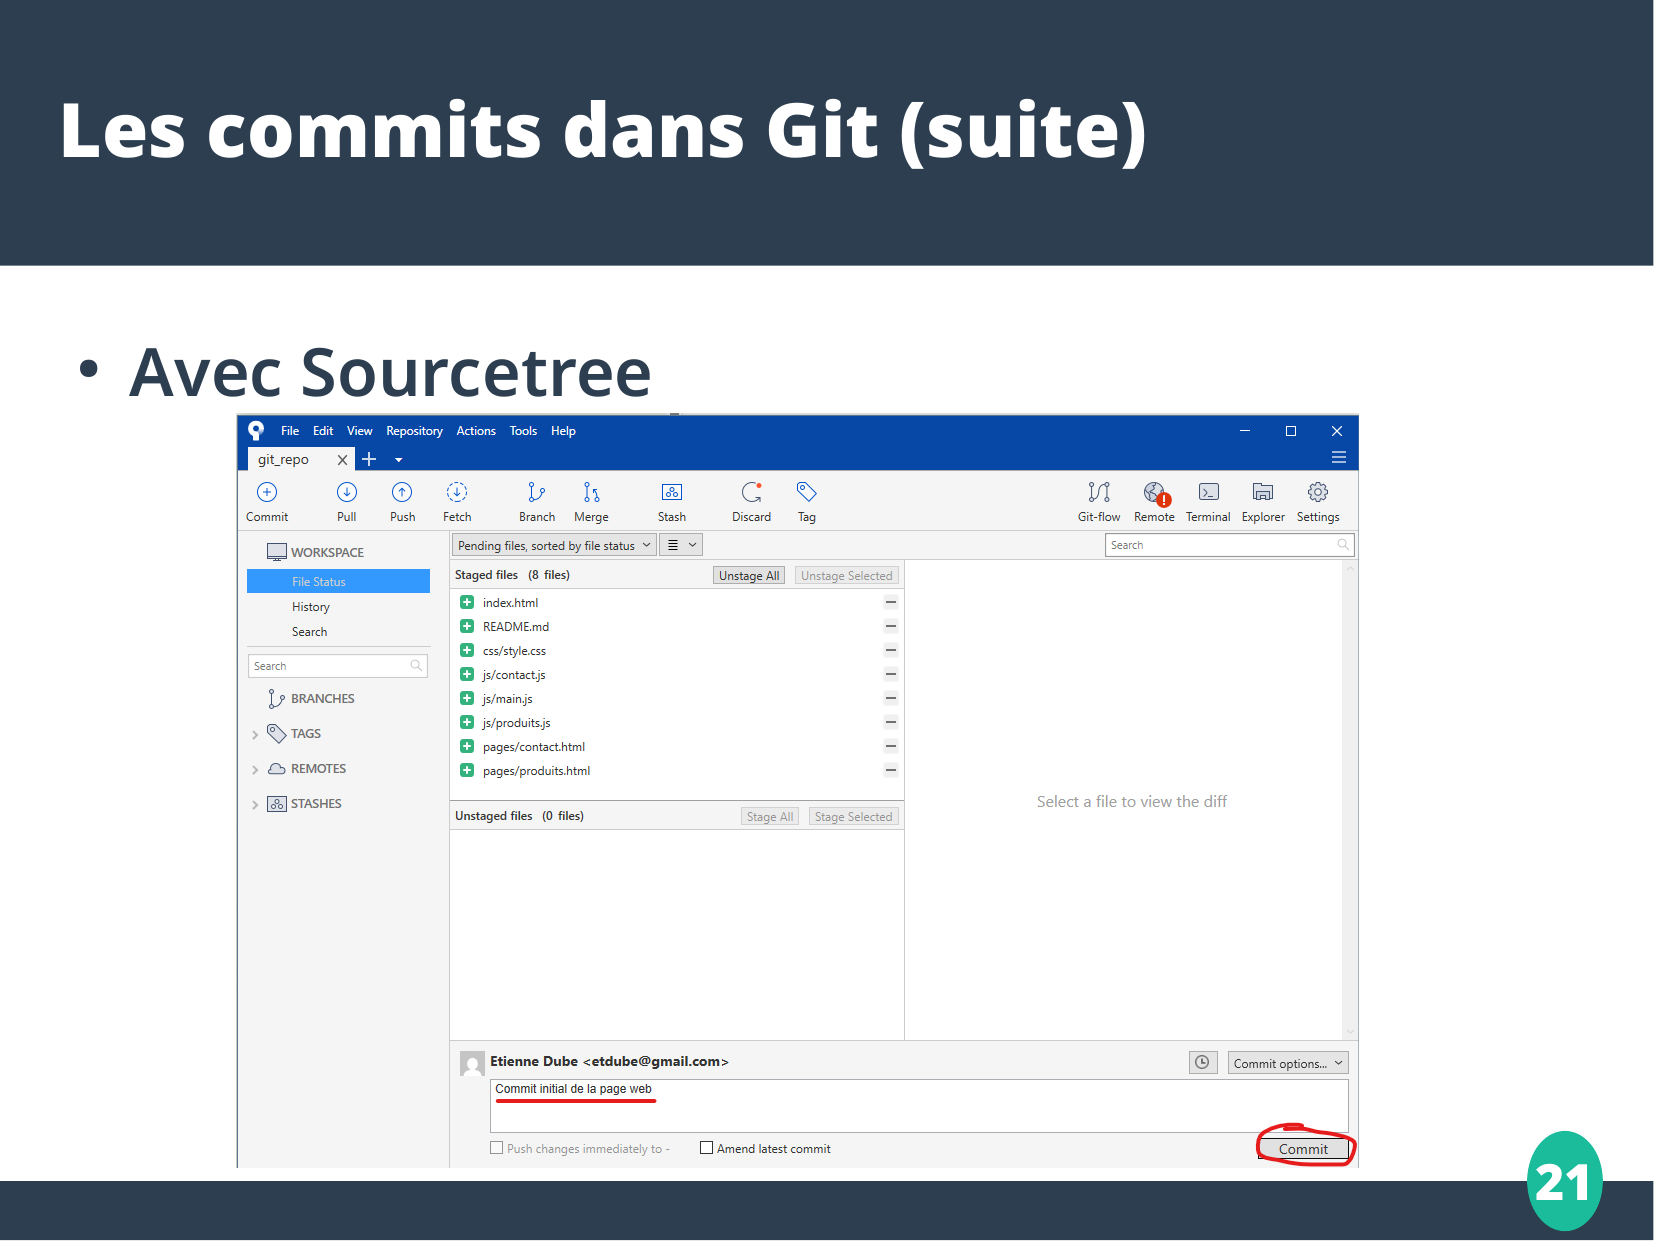

# Les commits dans Git (suite)
Avec Sourcetree